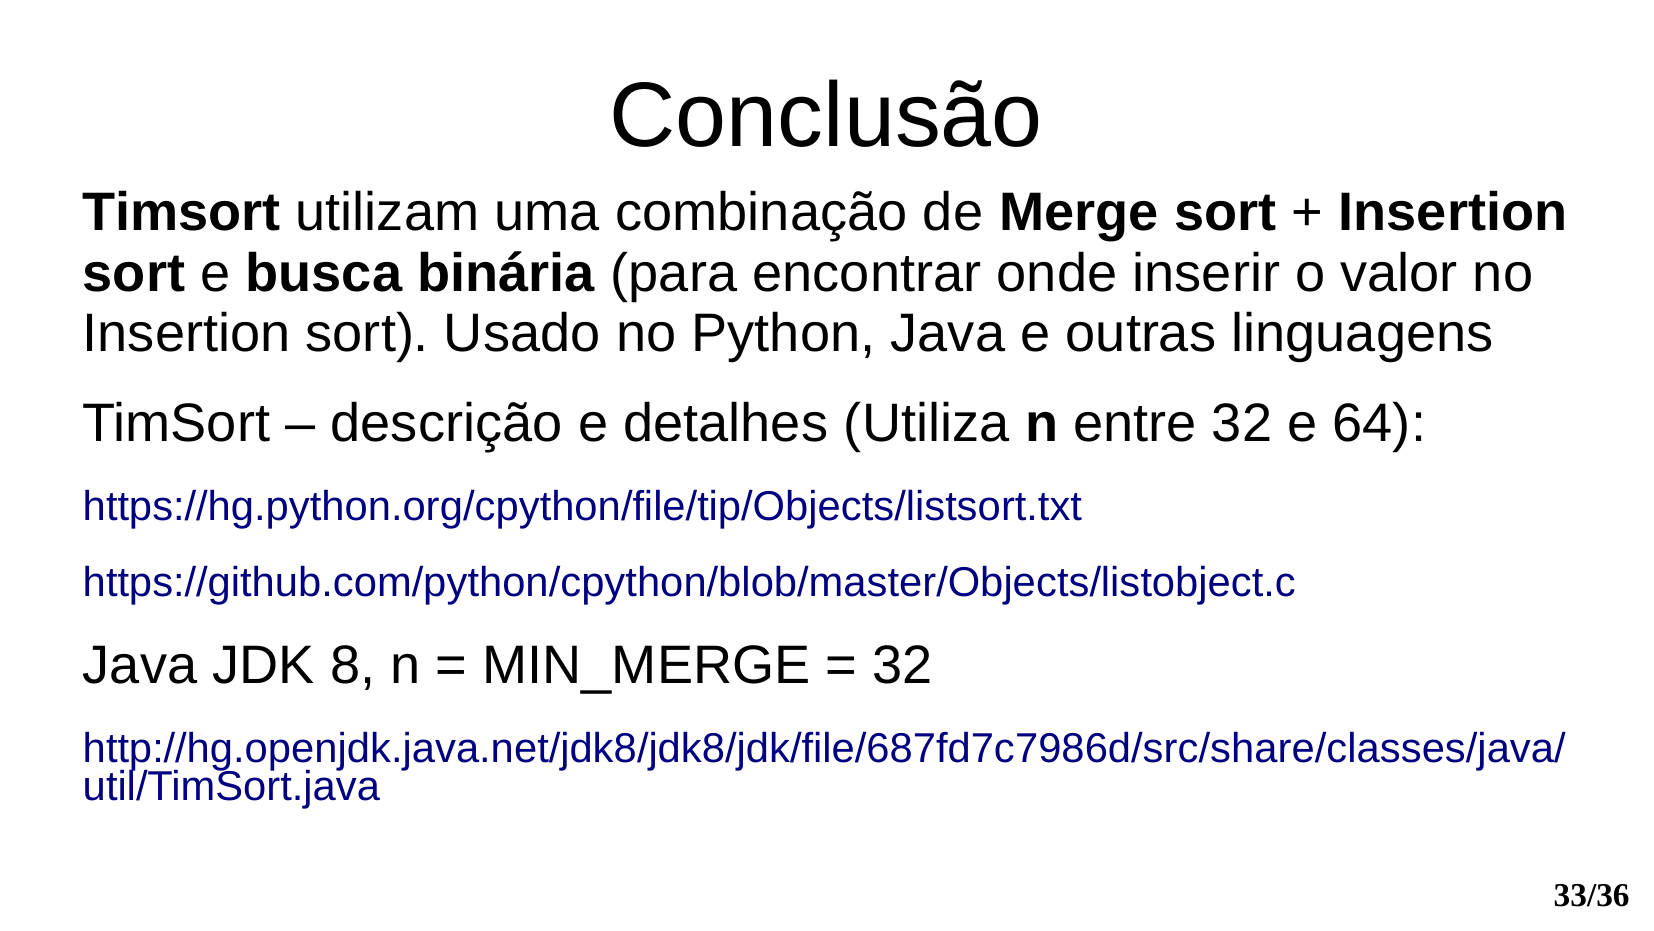

# Conclusão
Timsort utilizam uma combinação de Merge sort + Insertion sort e busca binária (para encontrar onde inserir o valor no Insertion sort). Usado no Python, Java e outras linguagens
TimSort – descrição e detalhes (Utiliza n entre 32 e 64):
https://hg.python.org/cpython/file/tip/Objects/listsort.txt
https://github.com/python/cpython/blob/master/Objects/listobject.c
Java JDK 8, n = MIN_MERGE = 32
http://hg.openjdk.java.net/jdk8/jdk8/jdk/file/687fd7c7986d/src/share/classes/java/util/TimSort.java
33